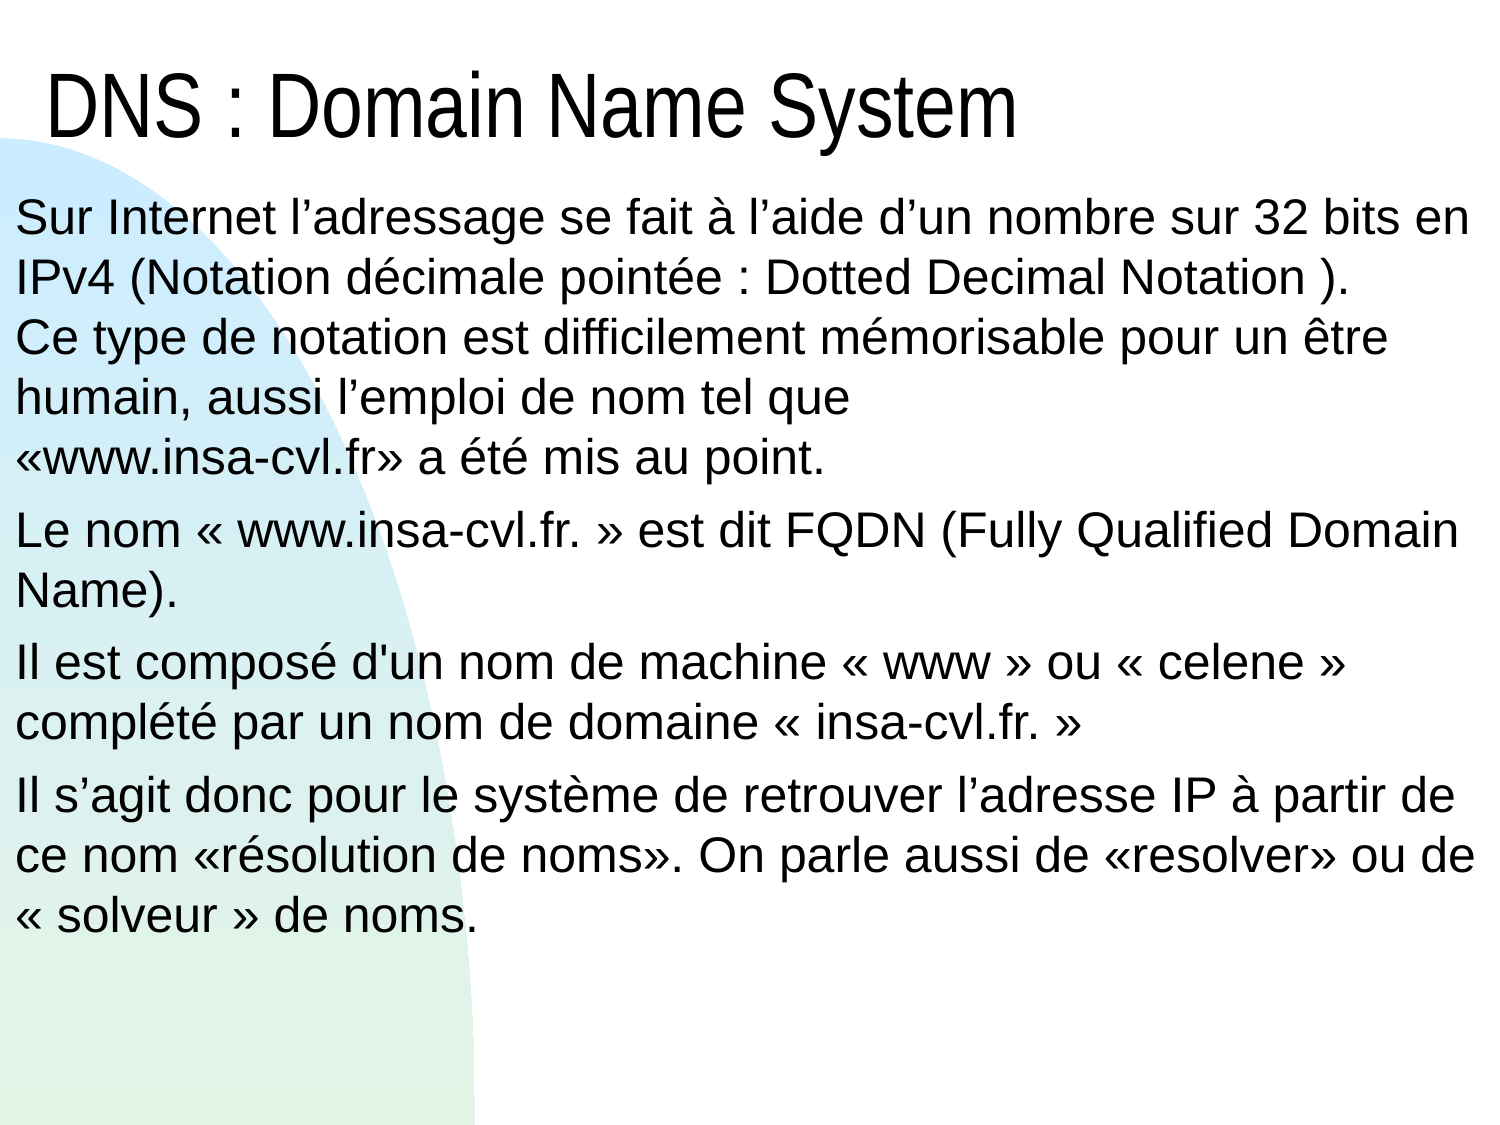

# DNS : Domain Name System
Sur Internet l’adressage se fait à l’aide d’un nombre sur 32 bits en IPv4 (Notation décimale pointée : Dotted Decimal Notation ).
Ce type de notation est difficilement mémorisable pour un être humain, aussi l’emploi de nom tel que
«www.insa-cvl.fr» a été mis au point.
Le nom « www.insa-cvl.fr. » est dit FQDN (Fully Qualified Domain Name).
Il est composé d'un nom de machine « www » ou « celene » complété par un nom de domaine « insa-cvl.fr. »
Il s’agit donc pour le système de retrouver l’adresse IP à partir de ce nom «résolution de noms». On parle aussi de «resolver» ou de « solveur » de noms.